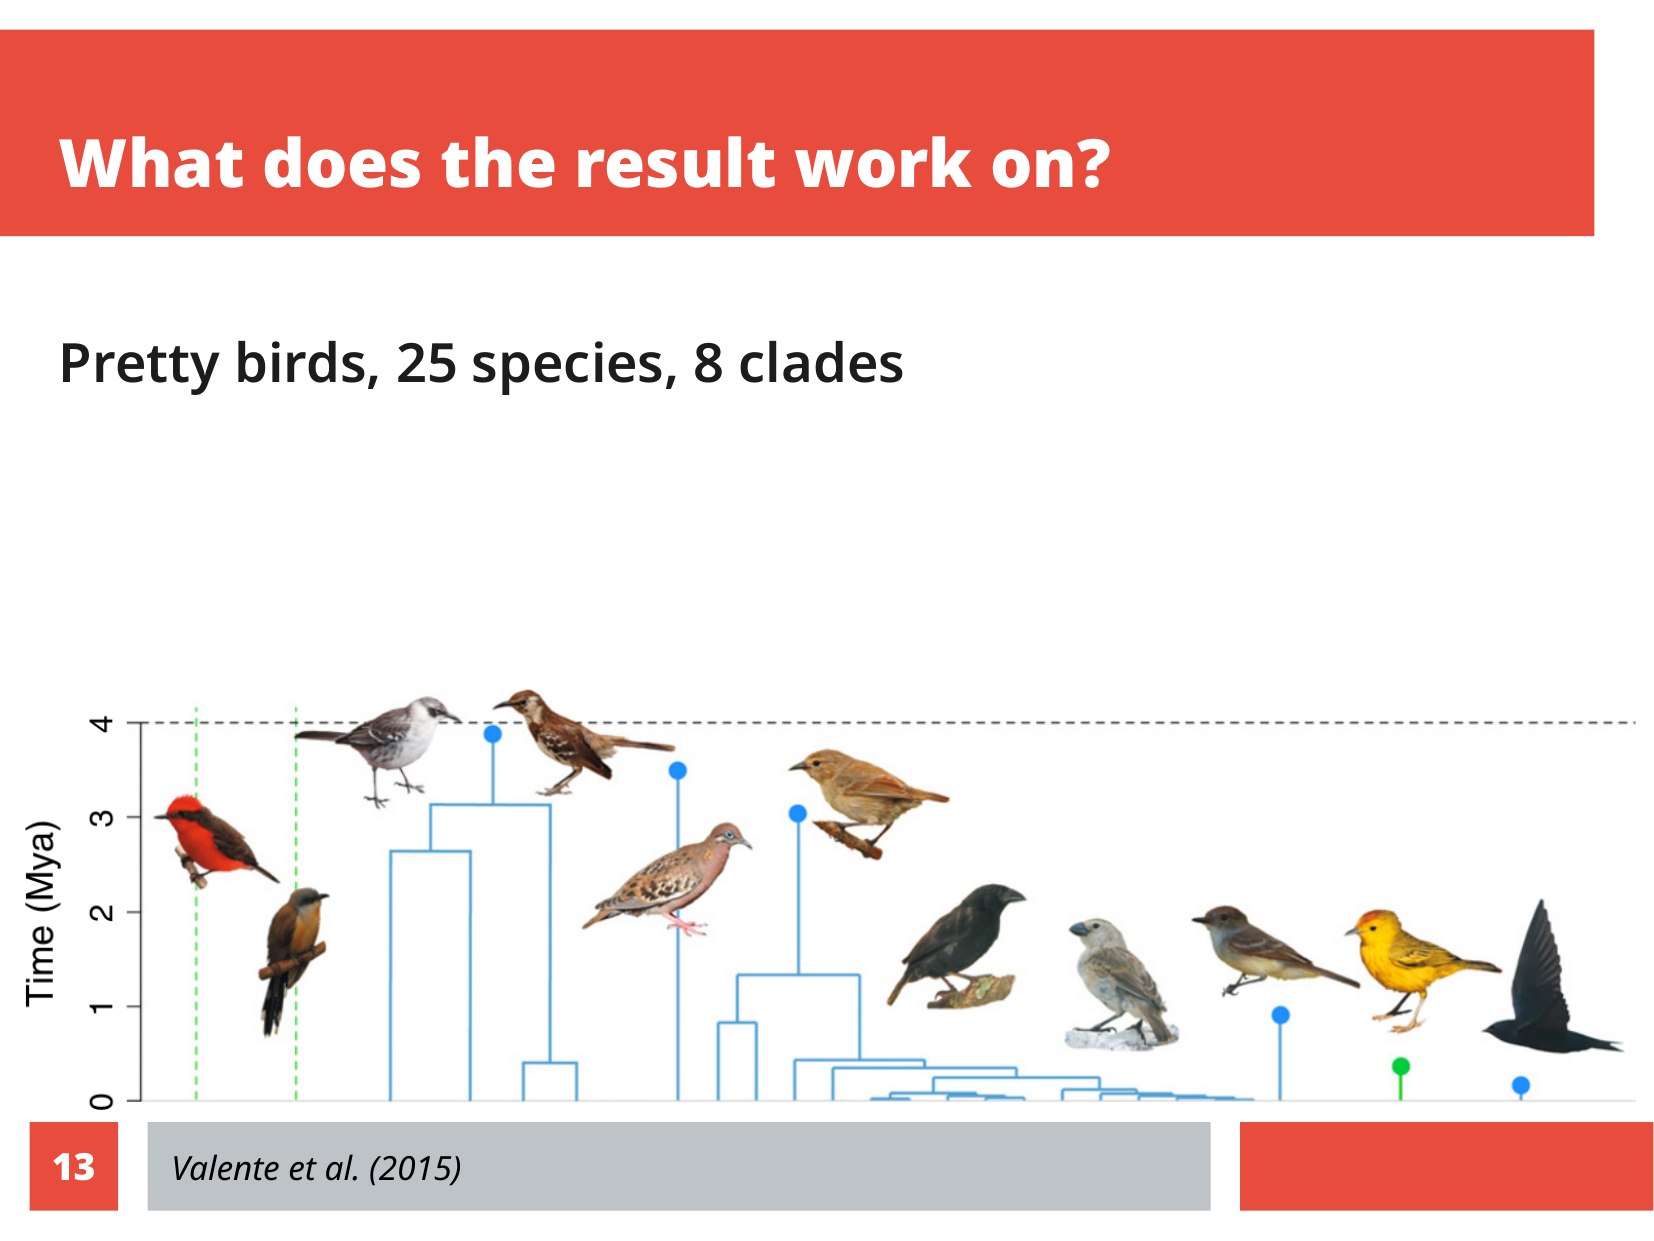

# What does the result work on?
Pretty birds, 25 species, 8 clades
13
Valente et al. (2015)